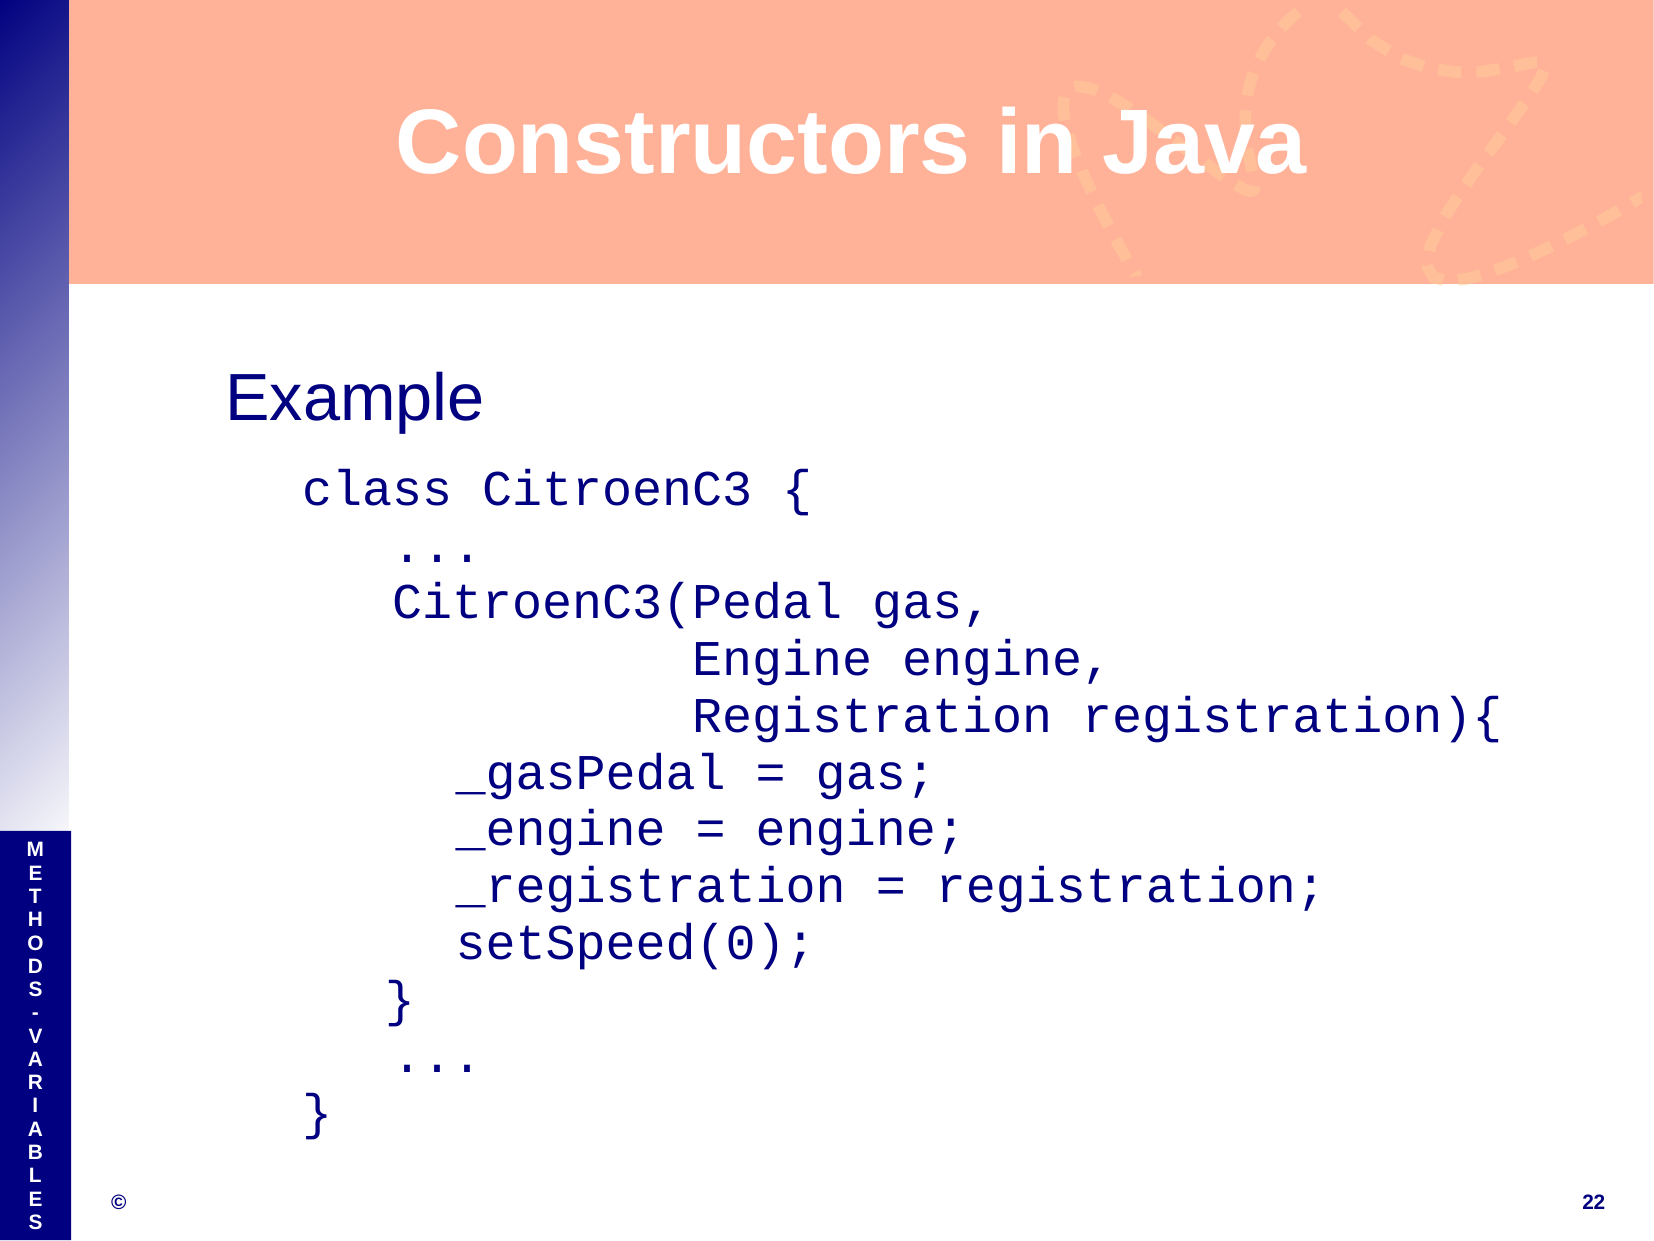

# Constructors in Java
Example
class CitroenC3 {
 ...
 CitroenC3(Pedal gas,
 Engine engine,
 Registration registration){
_gasPedal = gas;
_engine = engine;
_registration = registration;
setSpeed(0);
}
 ...
}
M
E
T
H
O
D
S
-
V
A
R
I
A
B
L
E
S